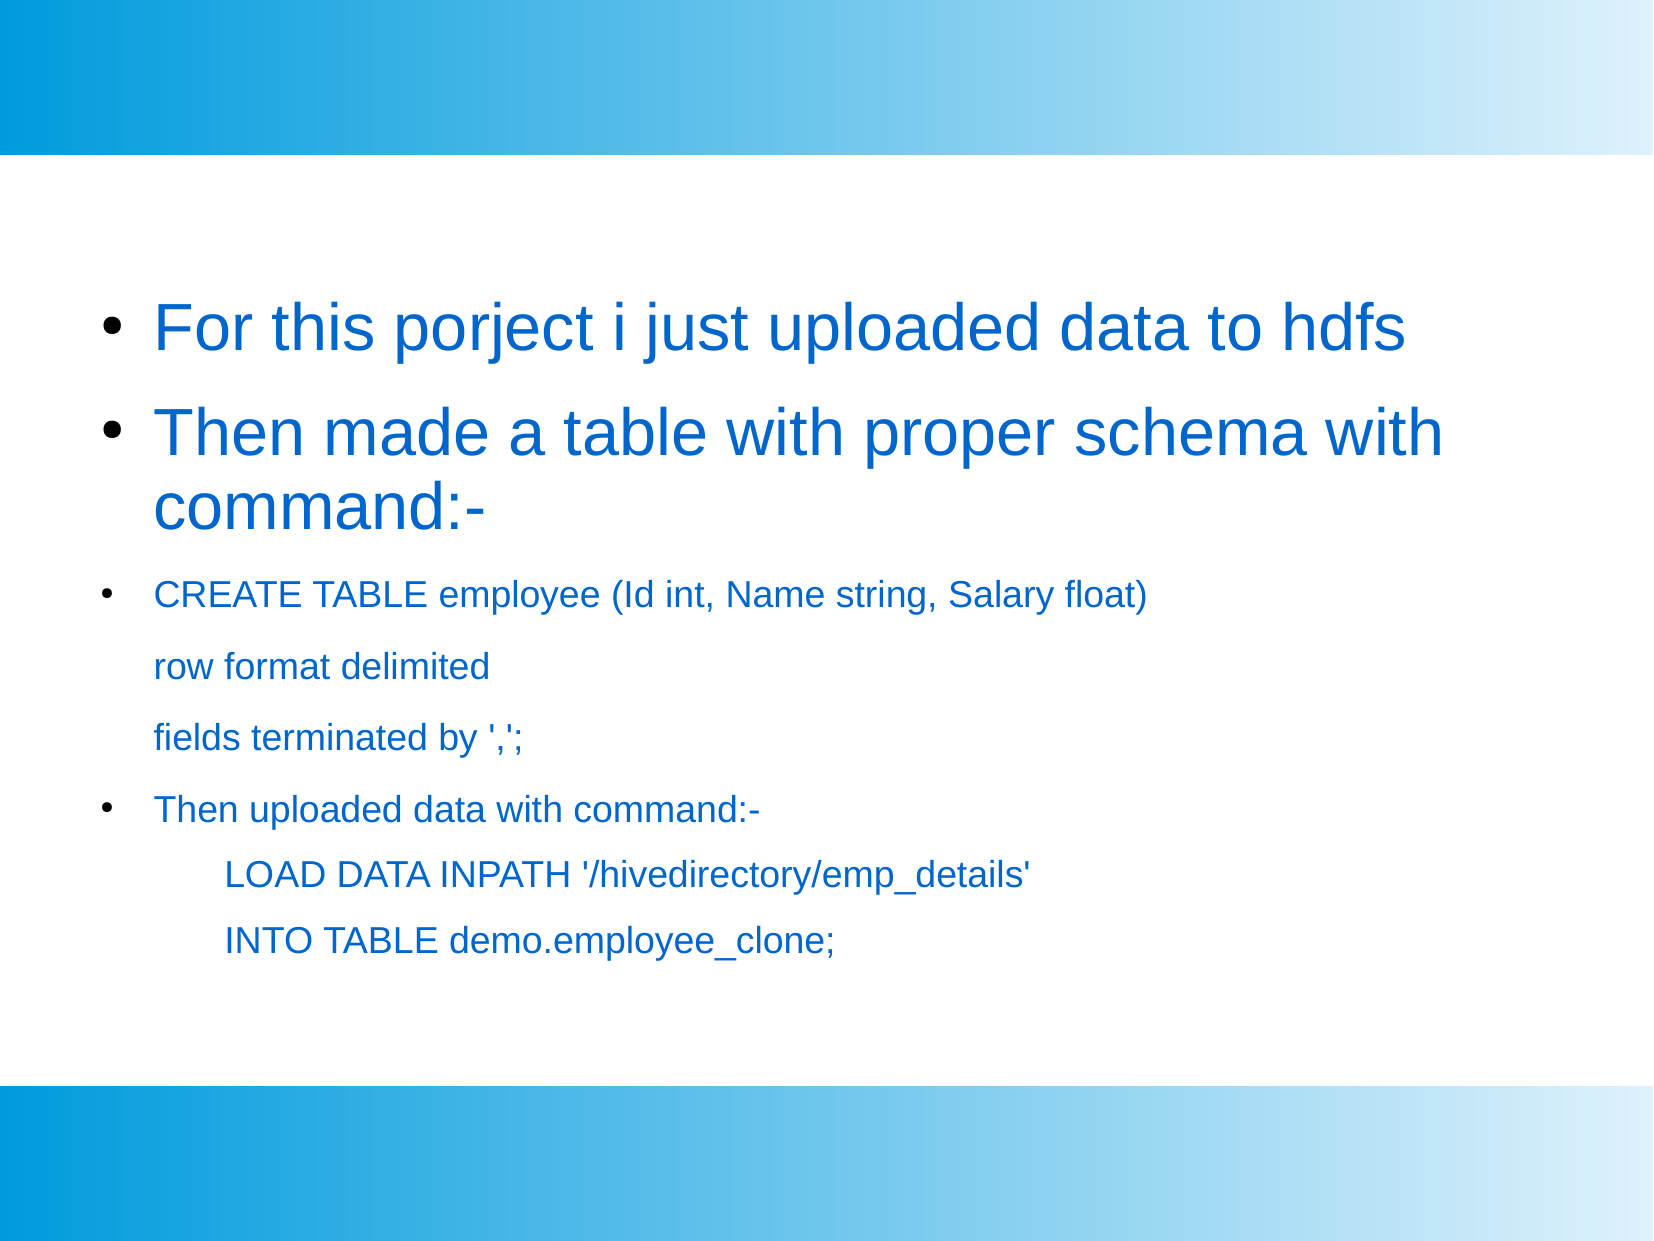

#
For this porject i just uploaded data to hdfs
Then made a table with proper schema with command:-
CREATE TABLE employee (Id int, Name string, Salary float)
row format delimited
fields terminated by ',';
Then uploaded data with command:-
LOAD DATA INPATH '/hivedirectory/emp_details'
INTO TABLE demo.employee_clone;